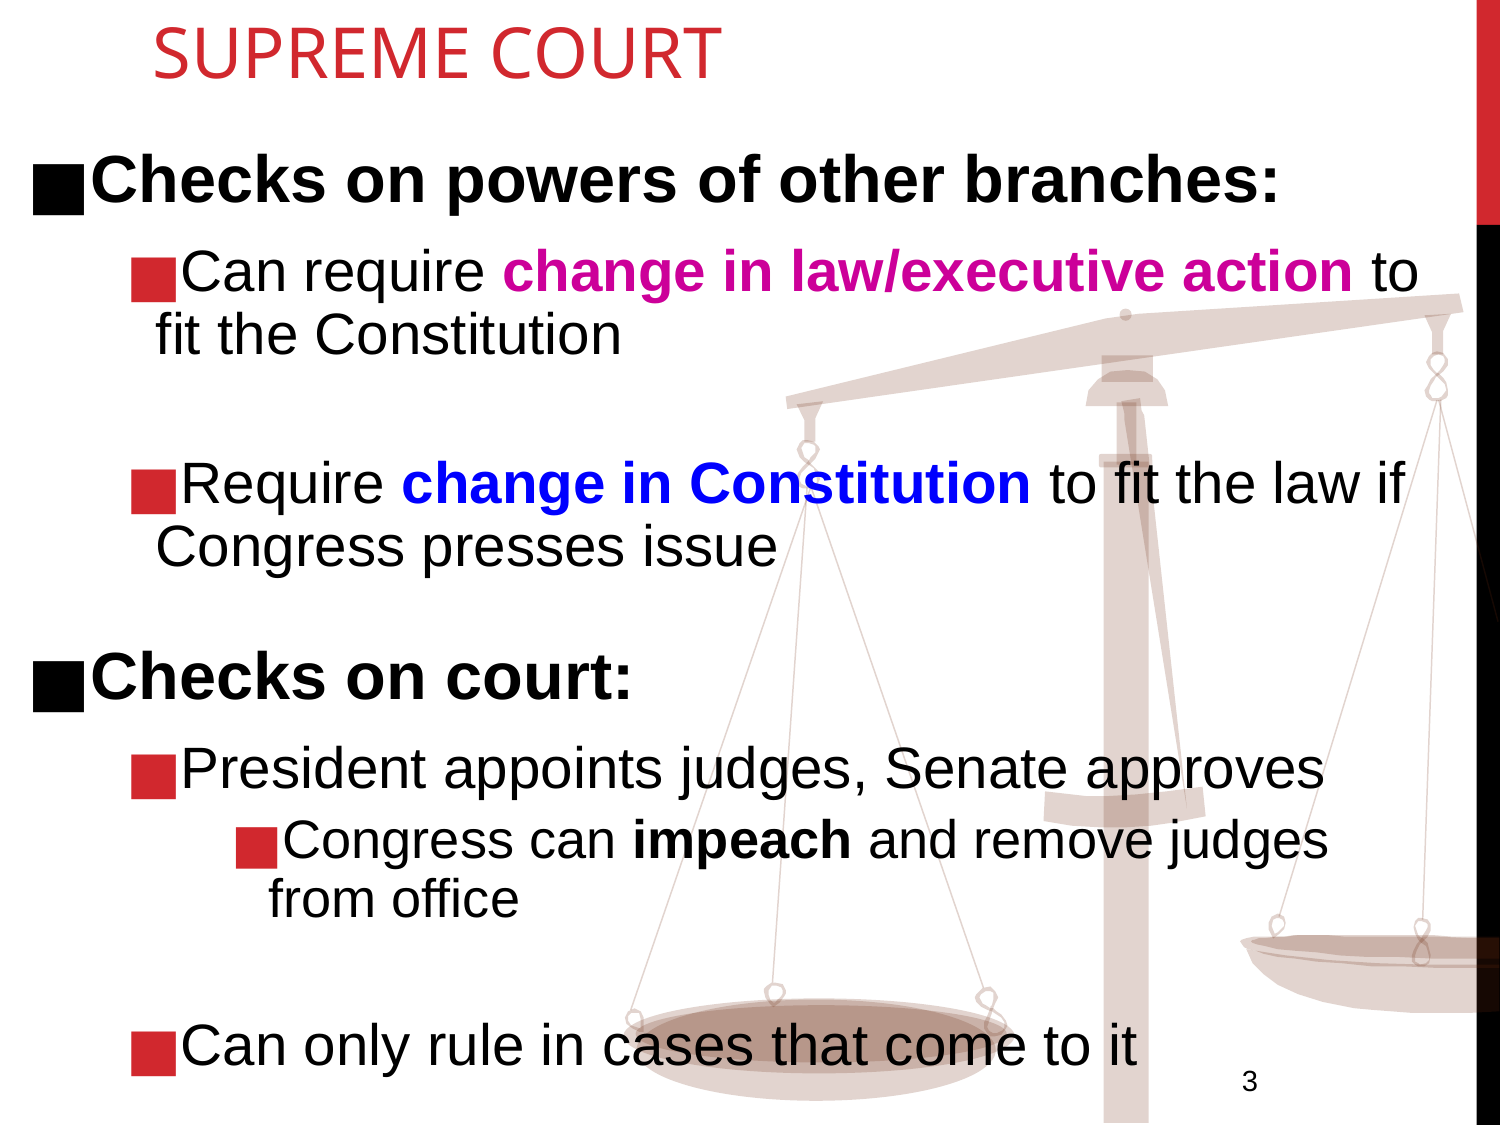

# SUPREME COURT
Checks on powers of other branches:
Can require change in law/executive action to fit the Constitution
Require change in Constitution to fit the law if Congress presses issue
Checks on court:
President appoints judges, Senate approves
Congress can impeach and remove judges from office
Can only rule in cases that come to it